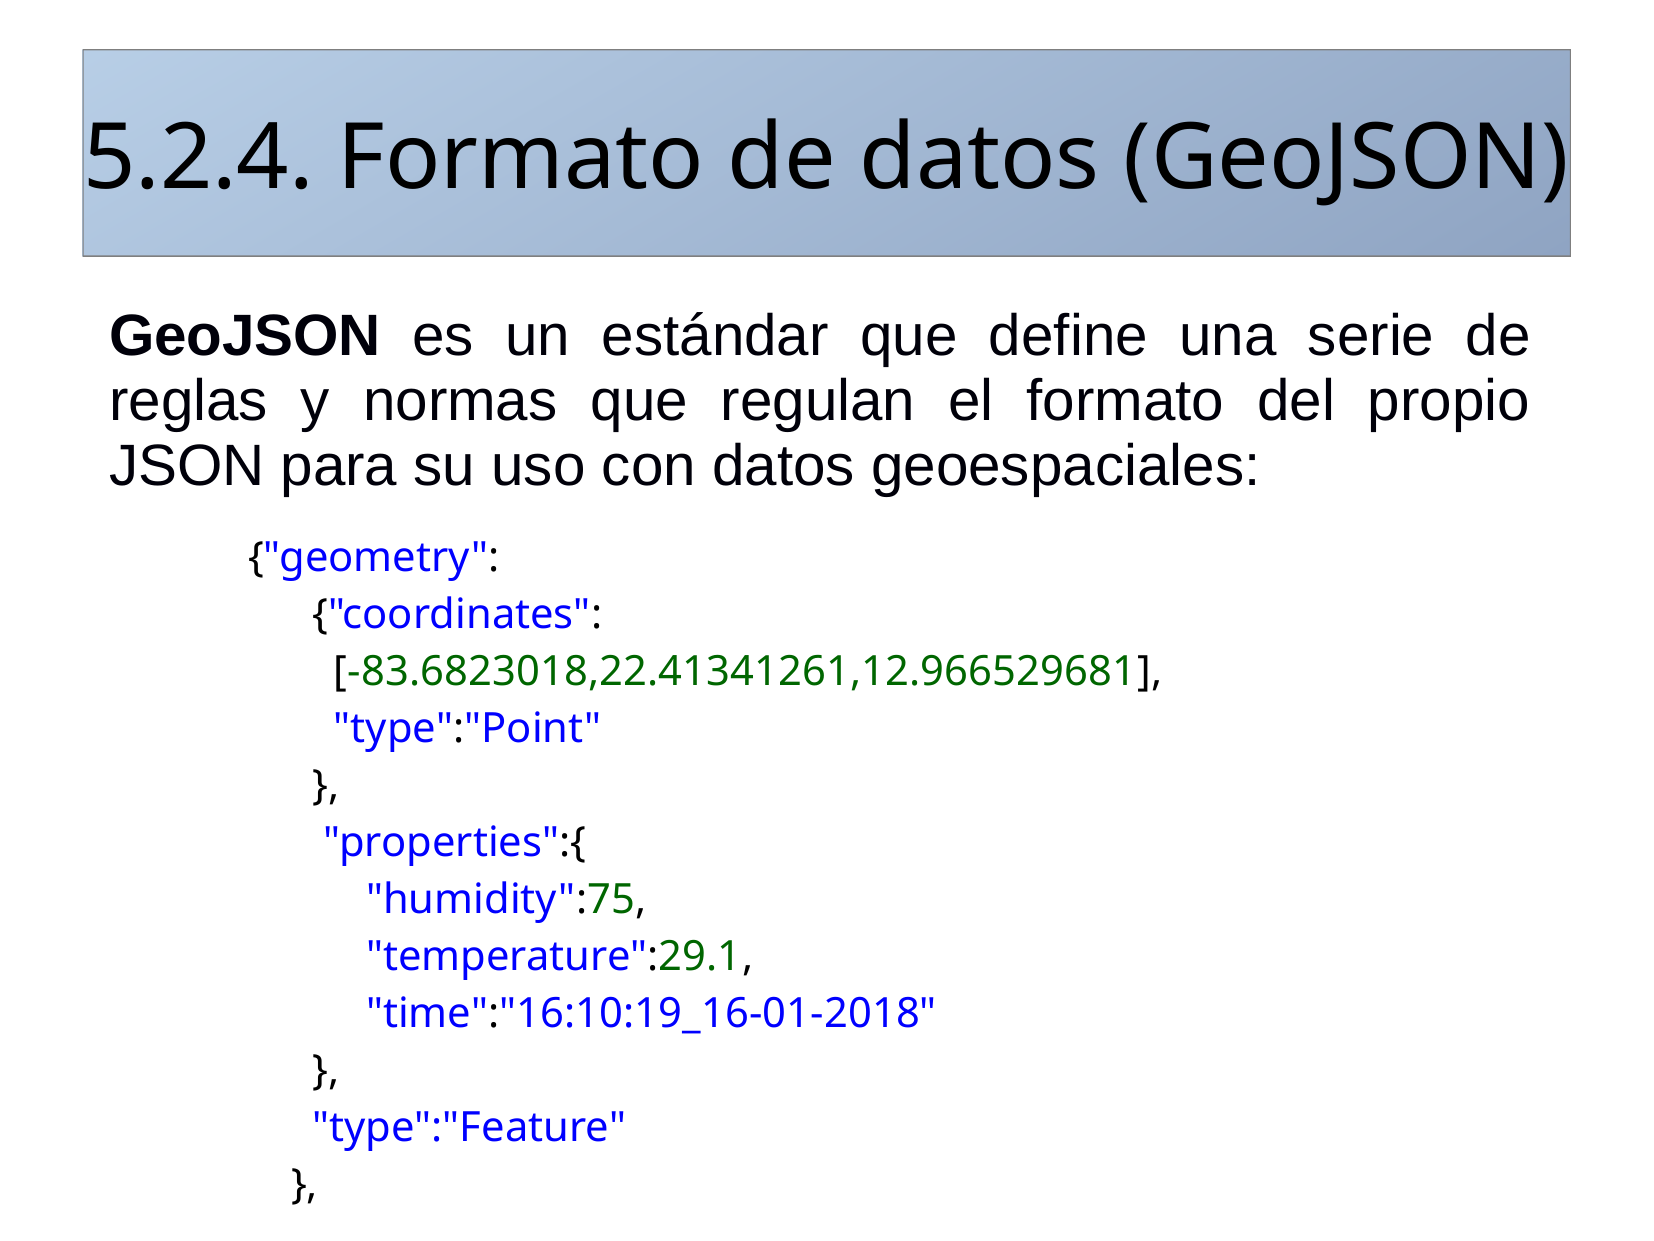

# 5.2.4. Formato de datos (GeoJSON)
GeoJSON es un estándar que define una serie de reglas y normas que regulan el formato del propio JSON para su uso con datos geoespaciales:
{"geometry":
 {"coordinates":
 [-83.6823018,22.41341261,12.966529681],
 "type":"Point"
 },
 "properties":{
 "humidity":75,
 "temperature":29.1,
 "time":"16:10:19_16-01-2018"
 },
 "type":"Feature"
 },